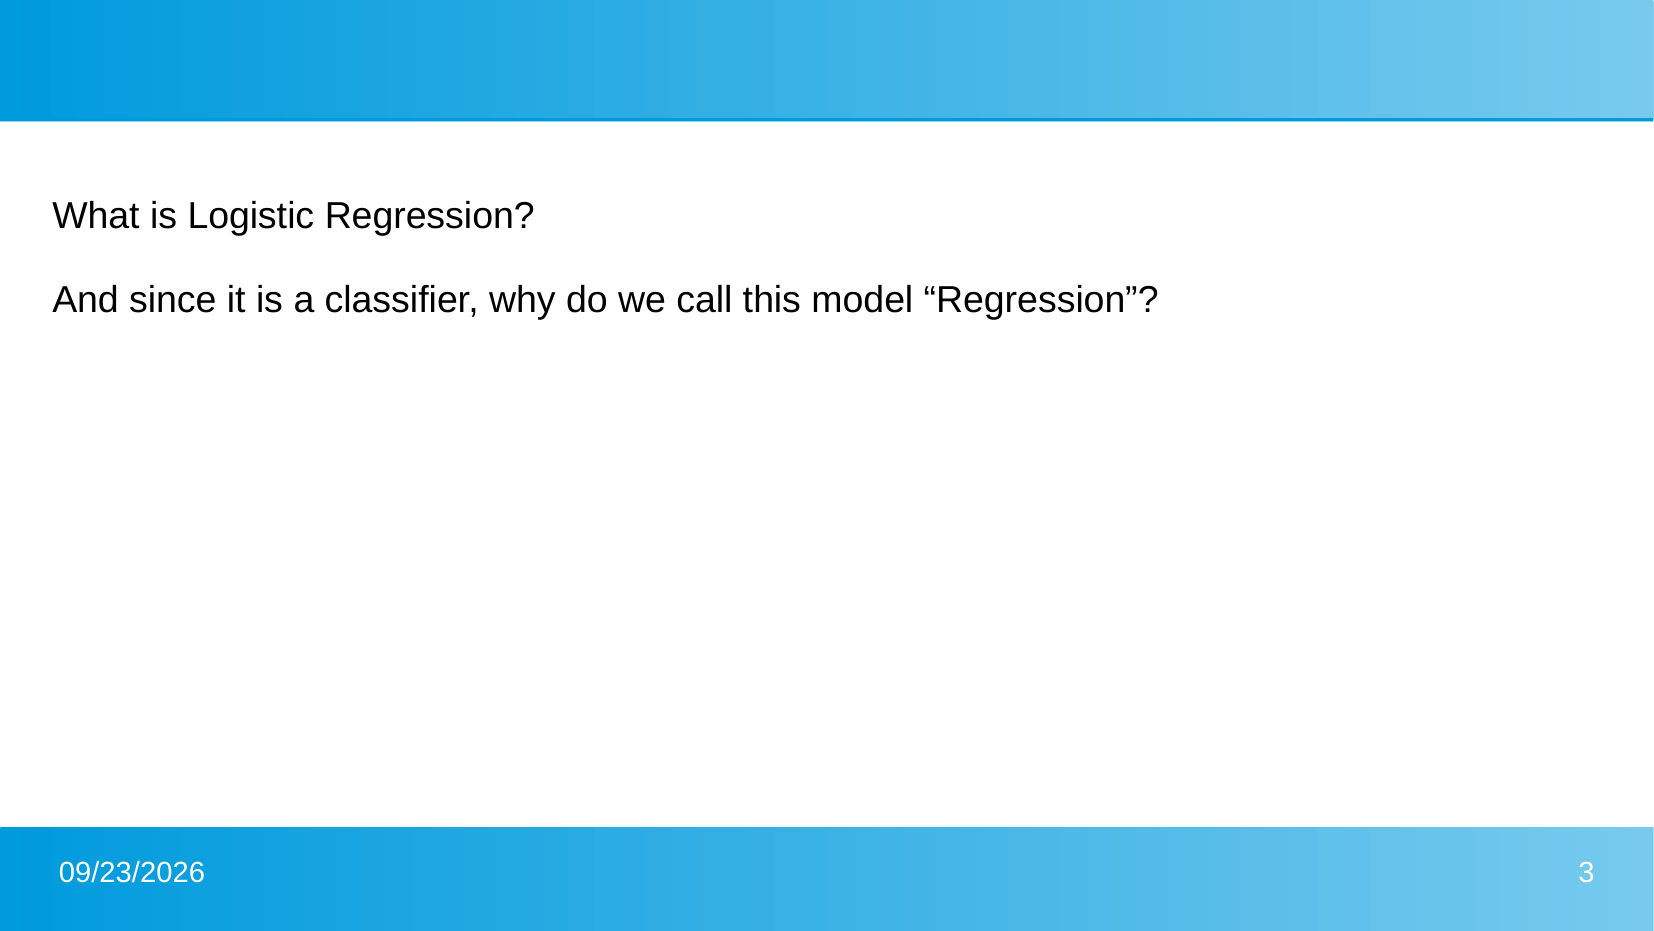

#
What is Logistic Regression?
And since it is a classifier, why do we call this model “Regression”?
3